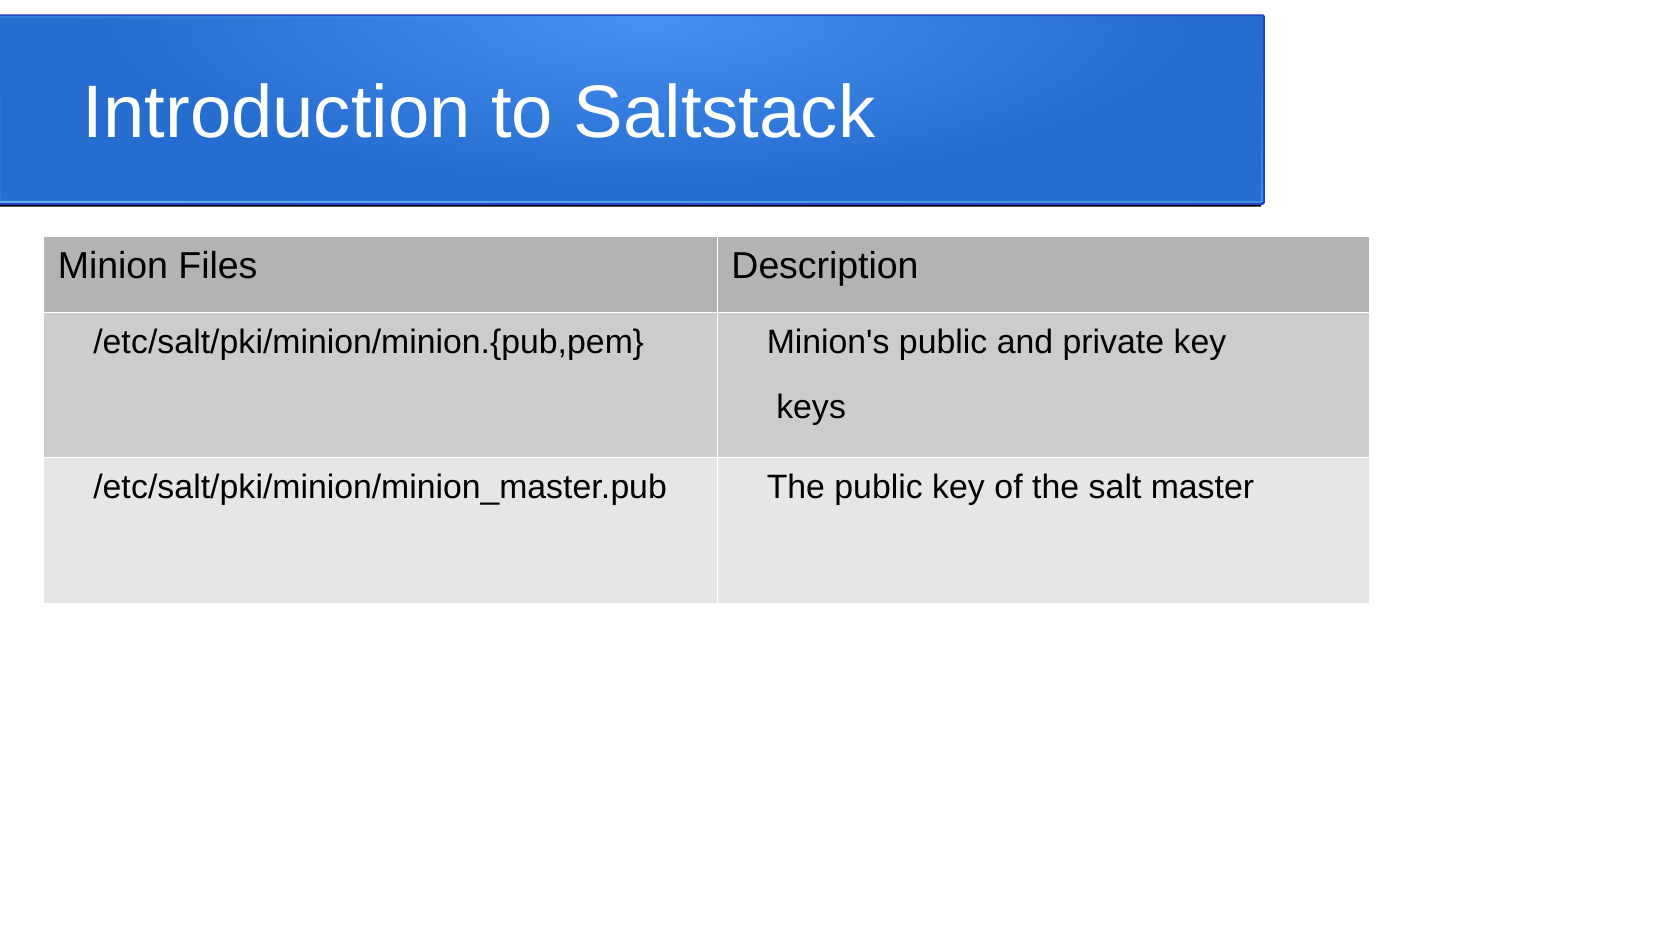

# Introduction to Saltstack
| Minion Files | Description |
| --- | --- |
| /etc/salt/pki/minion/minion.{pub,pem} | Minion's public and private key keys |
| /etc/salt/pki/minion/minion\_master.pub | The public key of the salt master |